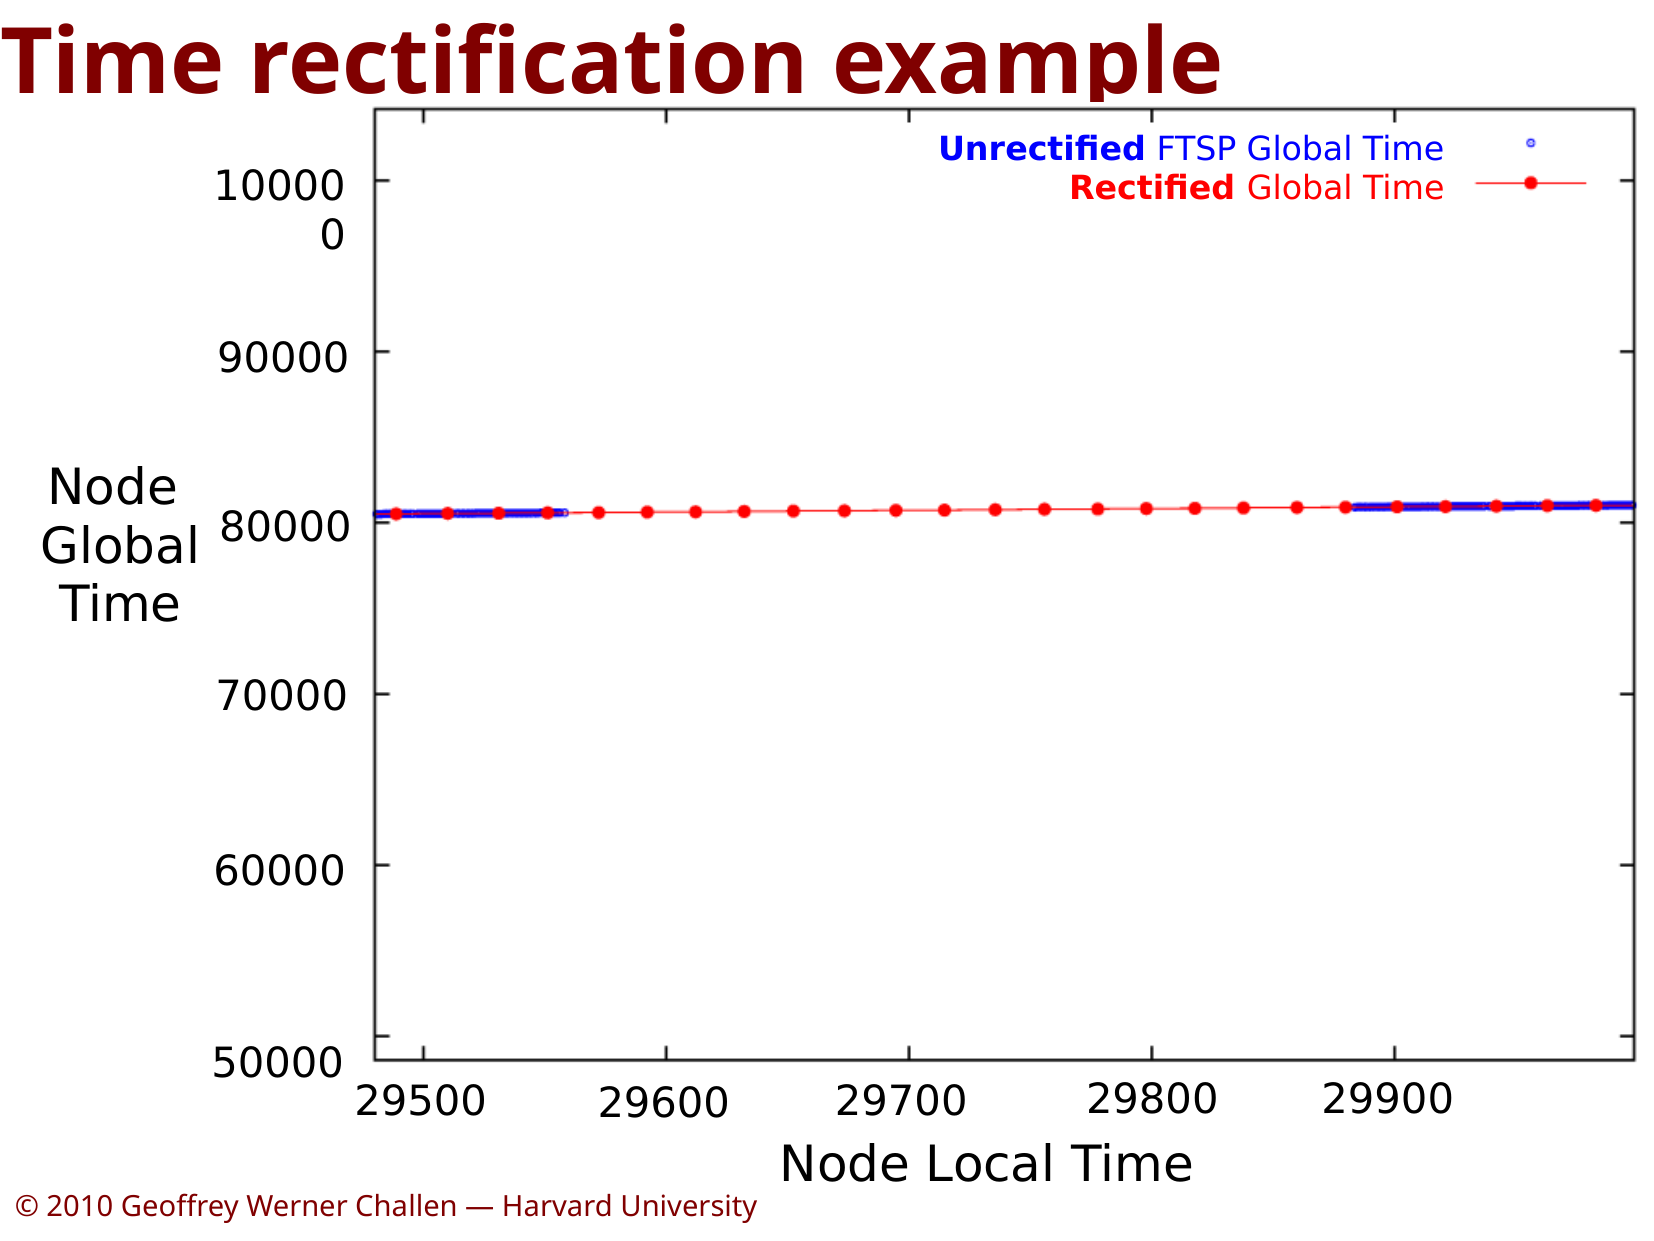

# Time rectification example
Unrectified FTSP Global Time
Rectified Global Time
100000
90000
Node
Global
Time
80000
70000
60000
50000
29800
29900
29700
29500
29600
Node Local Time